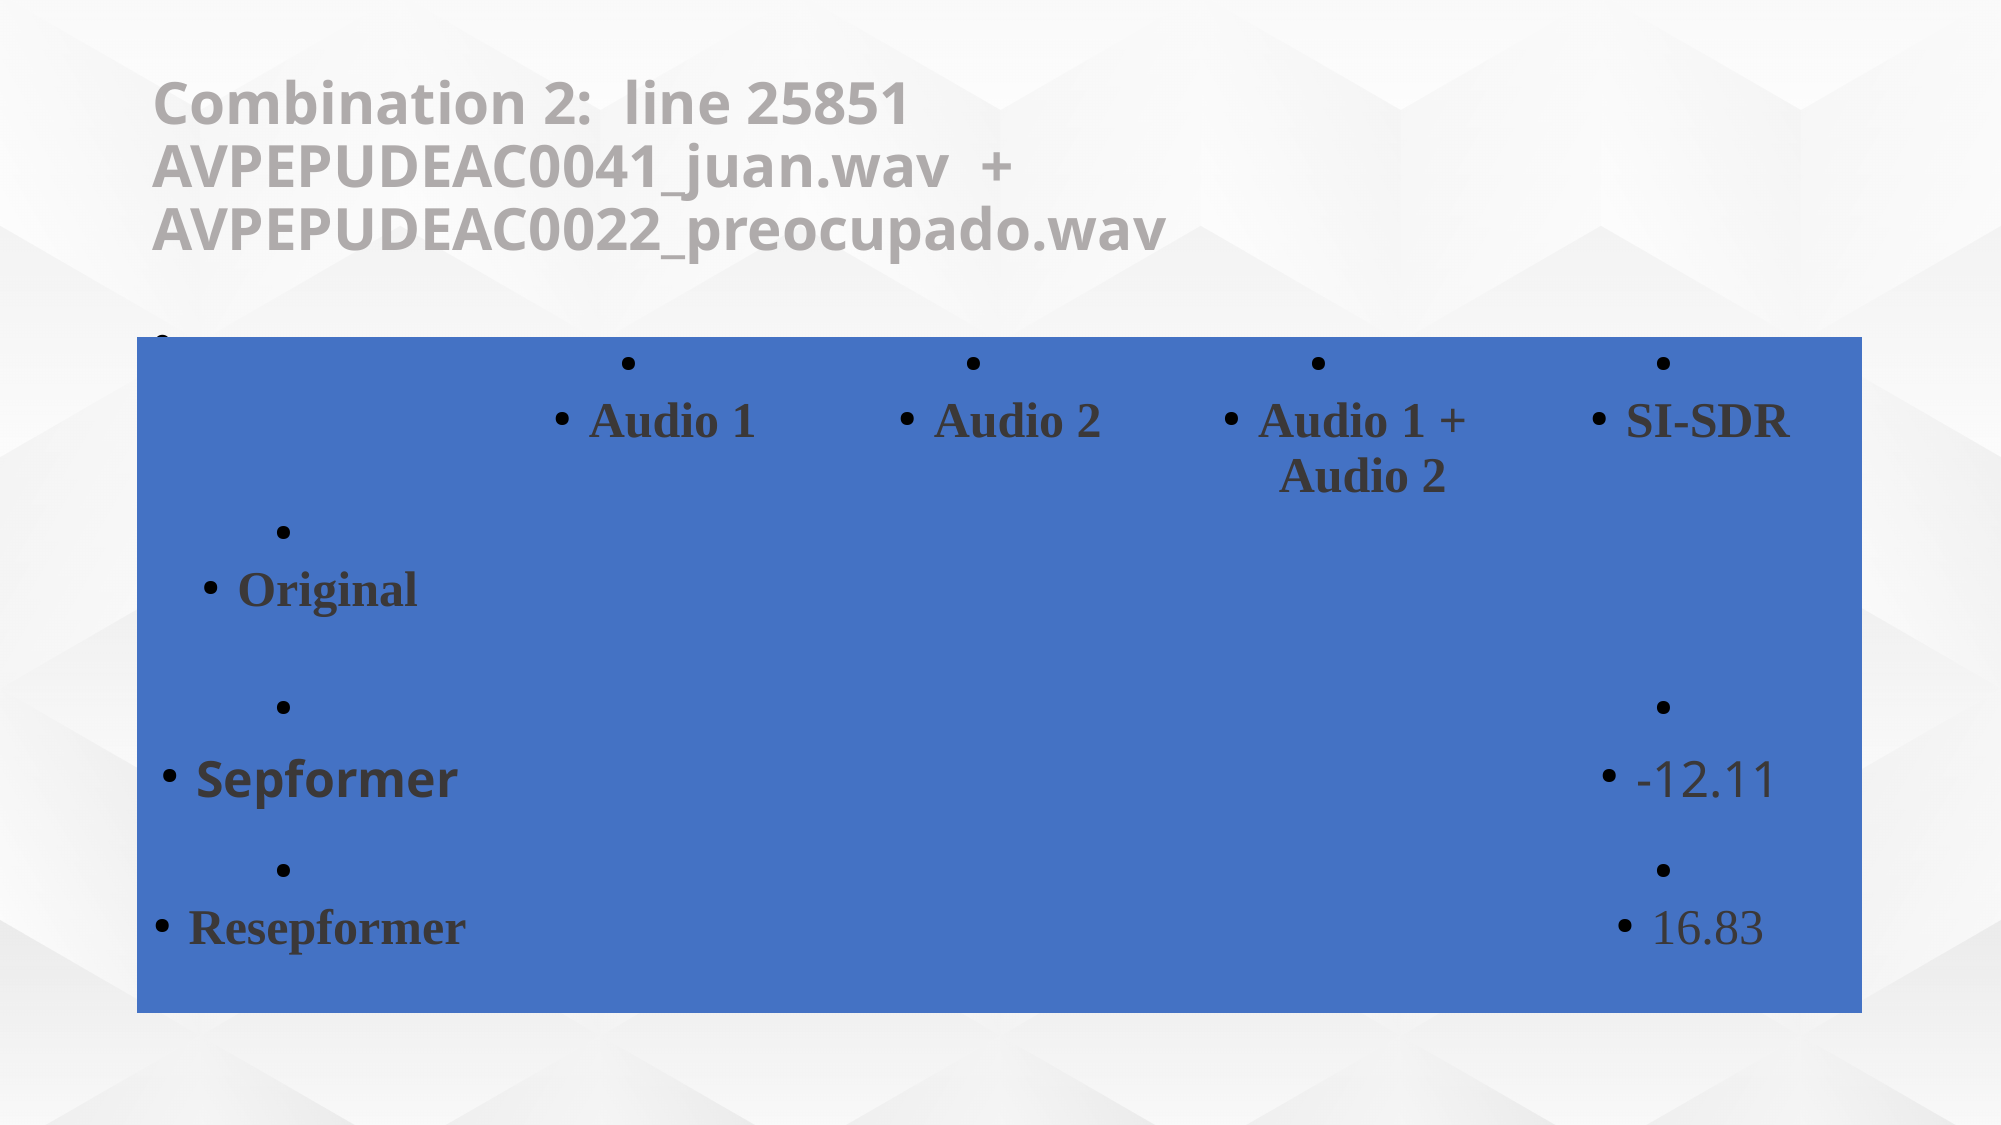

# Combination 2: line 25851 AVPEPUDEAC0041_juan.wav + AVPEPUDEAC0022_preocupado.wav
| | Audio 1 | Audio 2 | Audio 1 + Audio 2 | SI-SDR |
| --- | --- | --- | --- | --- |
| Original | | | | |
| Sepformer | | | | -12.11 |
| Resepformer | | | | 16.83 |